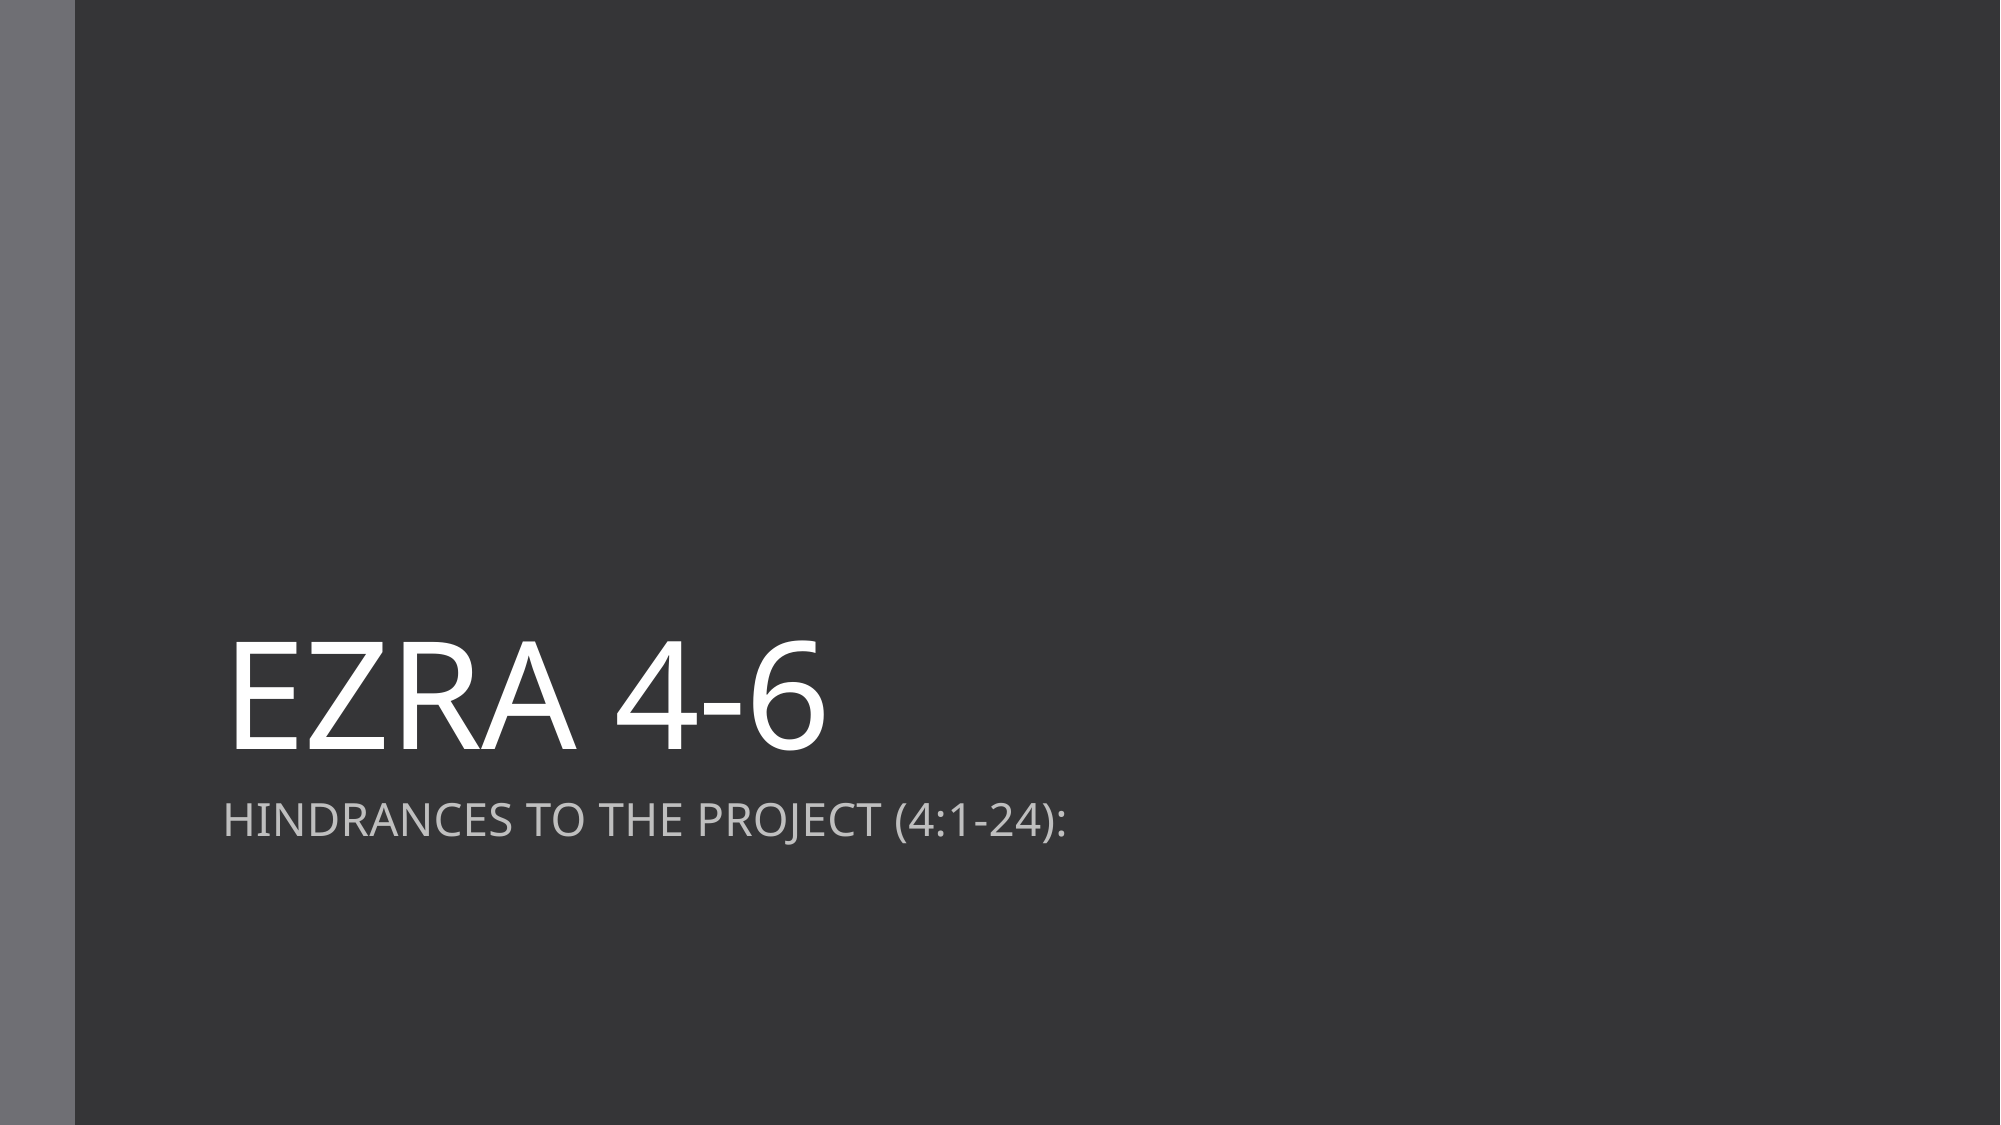

# EZRA 4-6
HINDRANCES TO THE PROJECT (4:1-24):